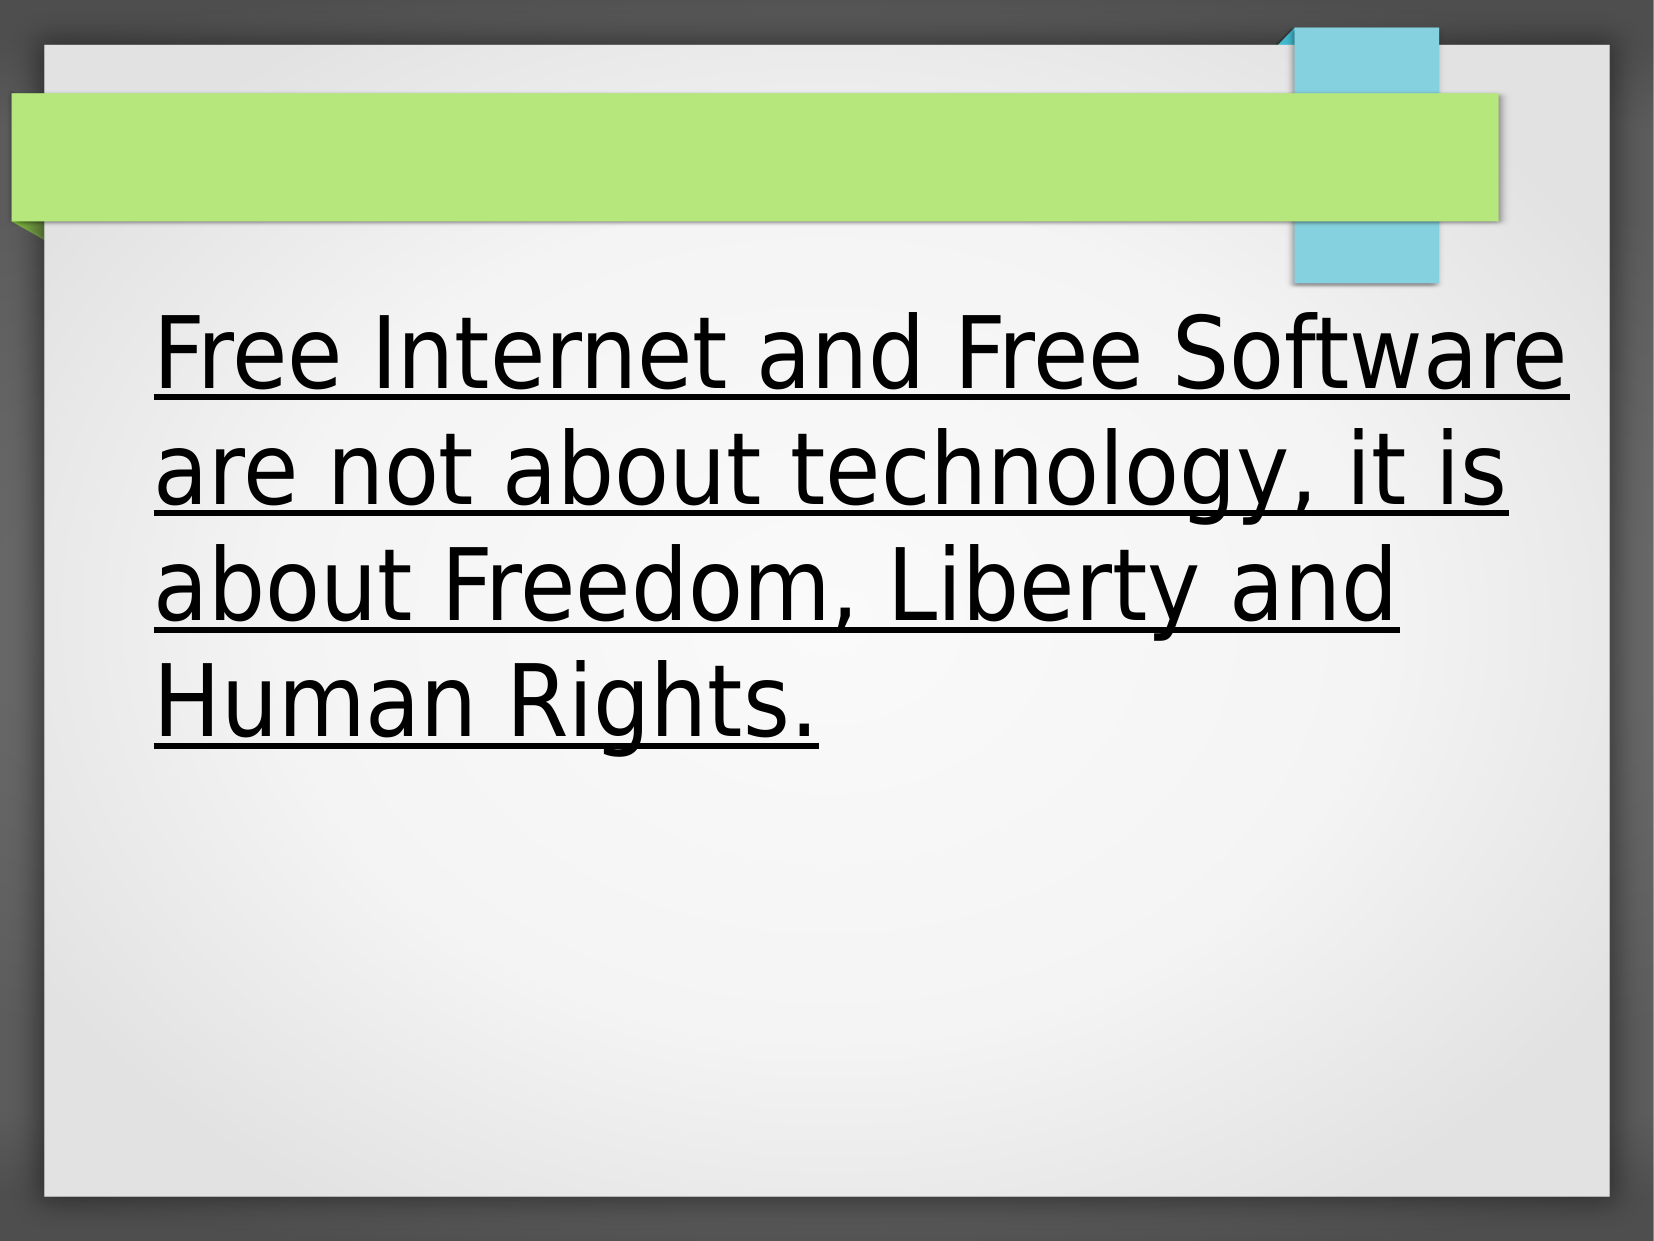

# Free Internet and Free Software are not about technology, it is about Freedom, Liberty and Human Rights.